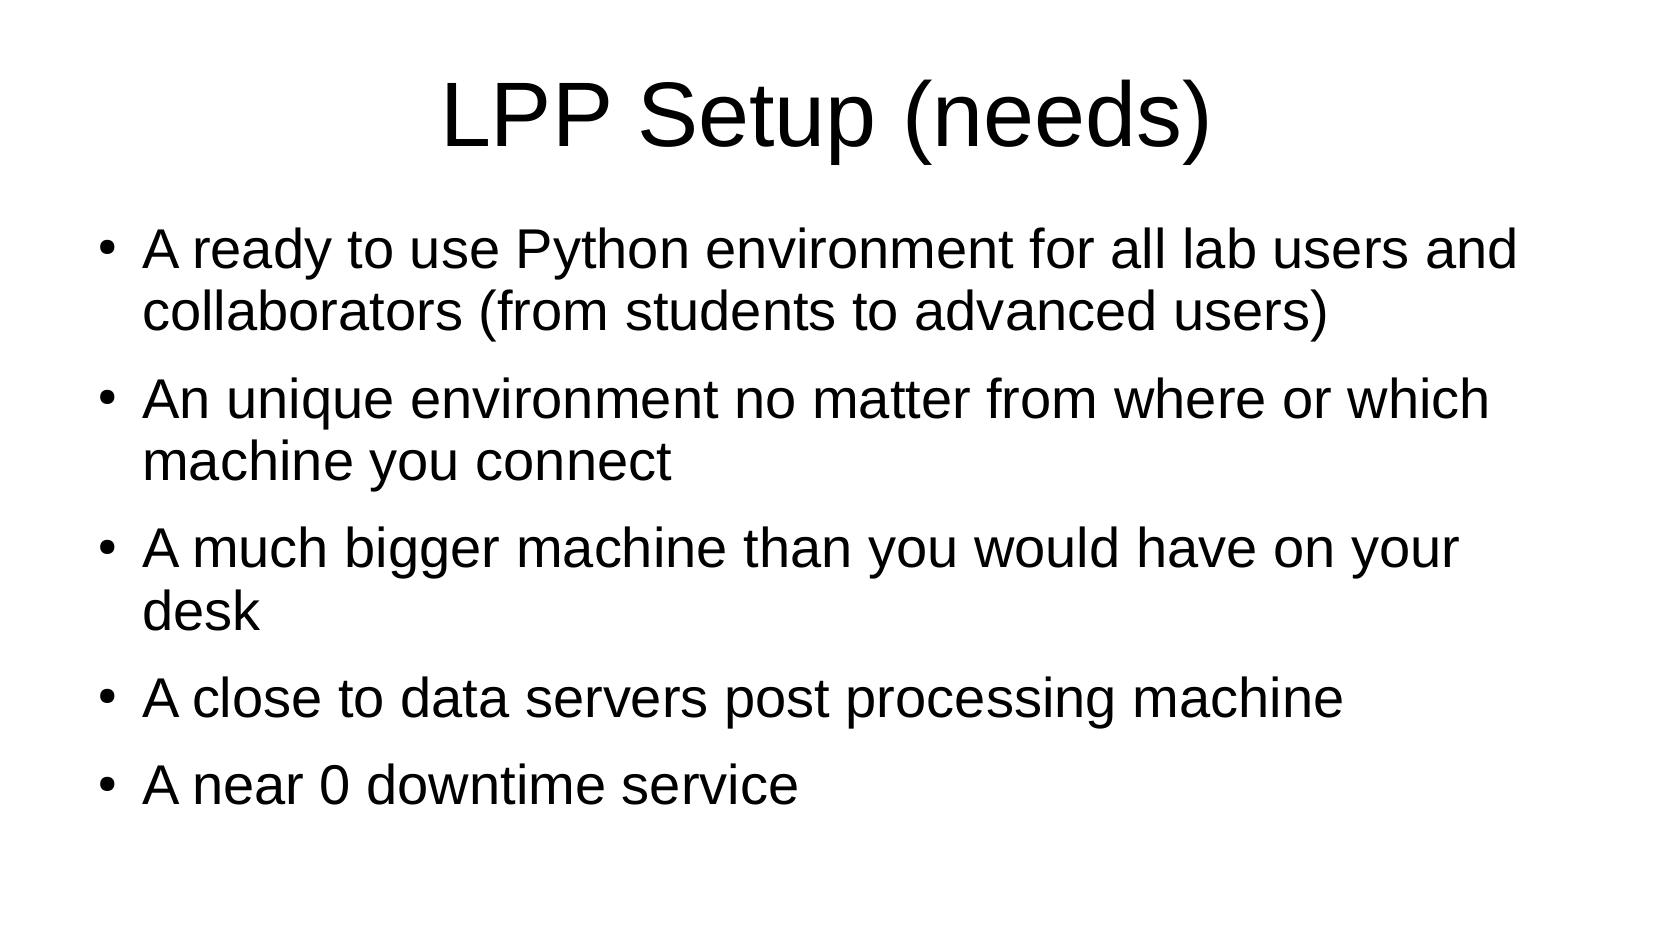

# LPP Setup (needs)
A ready to use Python environment for all lab users and collaborators (from students to advanced users)
An unique environment no matter from where or which machine you connect
A much bigger machine than you would have on your desk
A close to data servers post processing machine
A near 0 downtime service